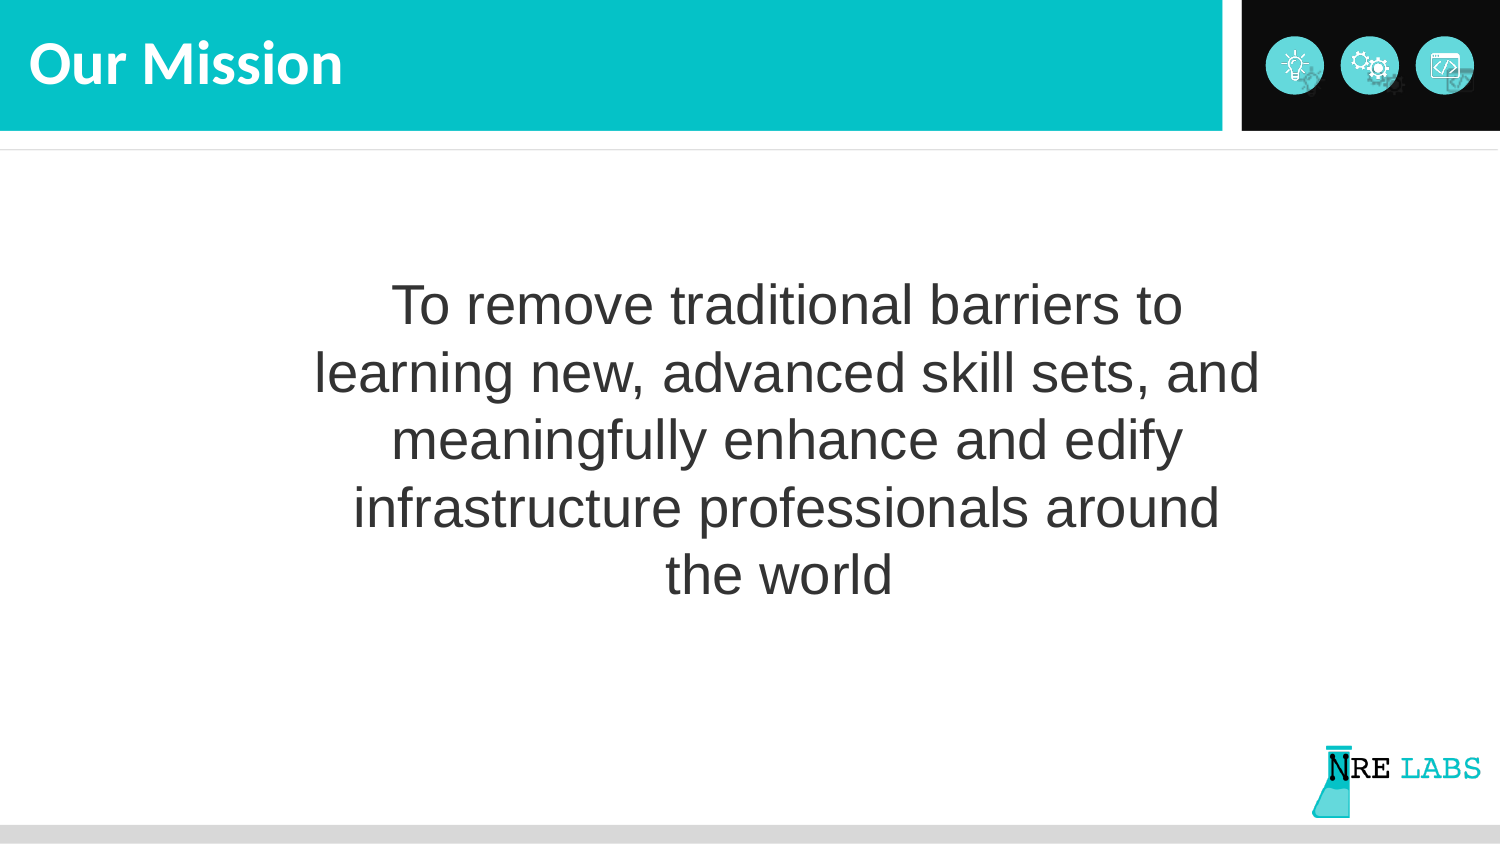

# Our Mission
To remove traditional barriers to learning new, advanced skill sets, and meaningfully enhance and edify infrastructure professionals around the world